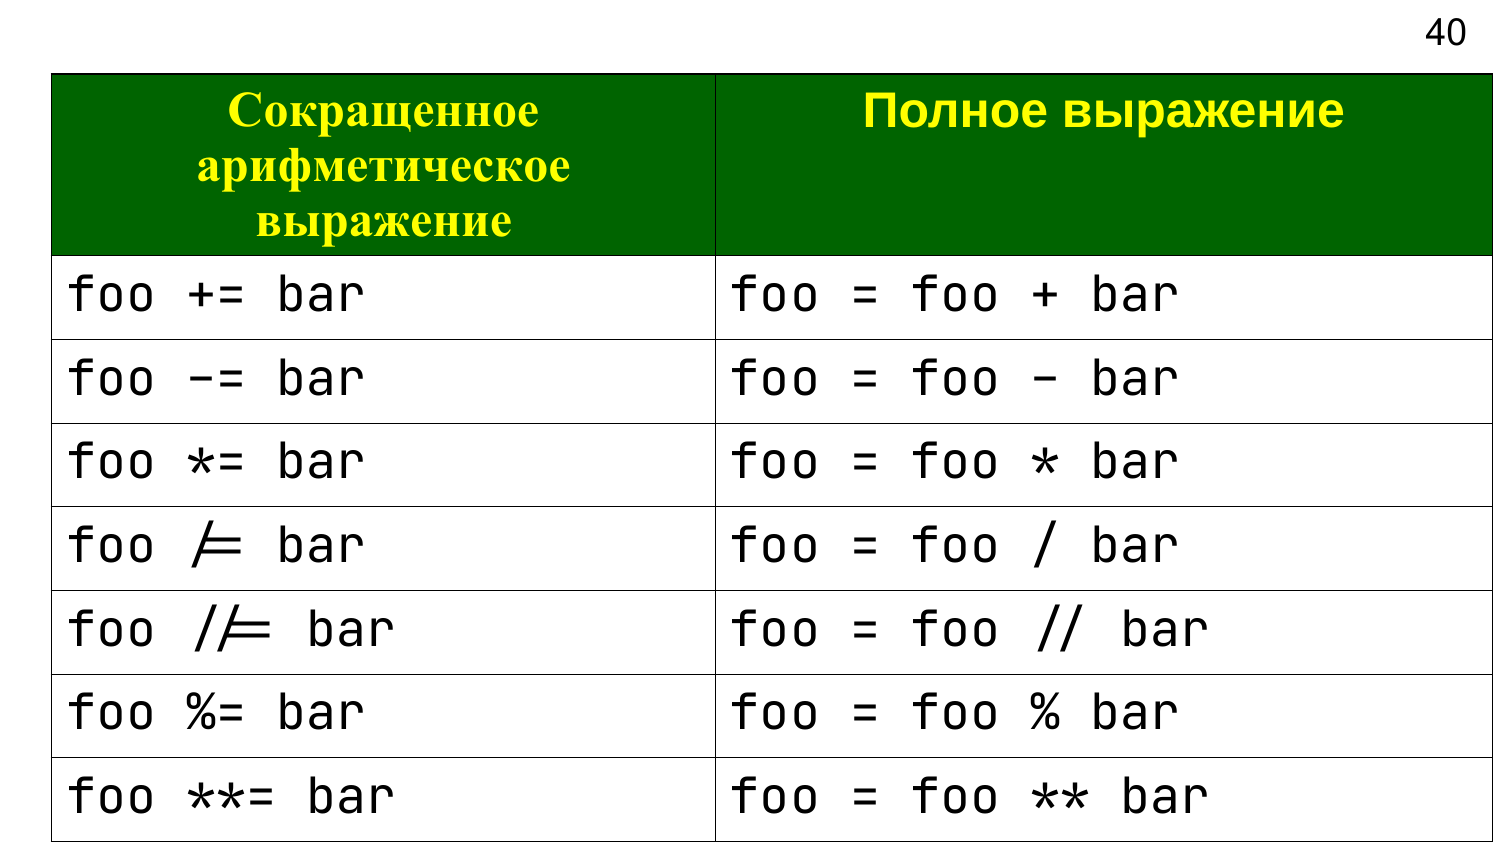

| Сокращенное арифметическое выражение | Полное выражение |
| --- | --- |
| foo += bar | foo = foo + bar |
| foo -= bar | foo = foo - bar |
| foo \*= bar | foo = foo \* bar |
| foo /= bar | foo = foo / bar |
| foo //= bar | foo = foo // bar |
| foo %= bar | foo = foo % bar |
| foo \*\*= bar | foo = foo \*\* bar |